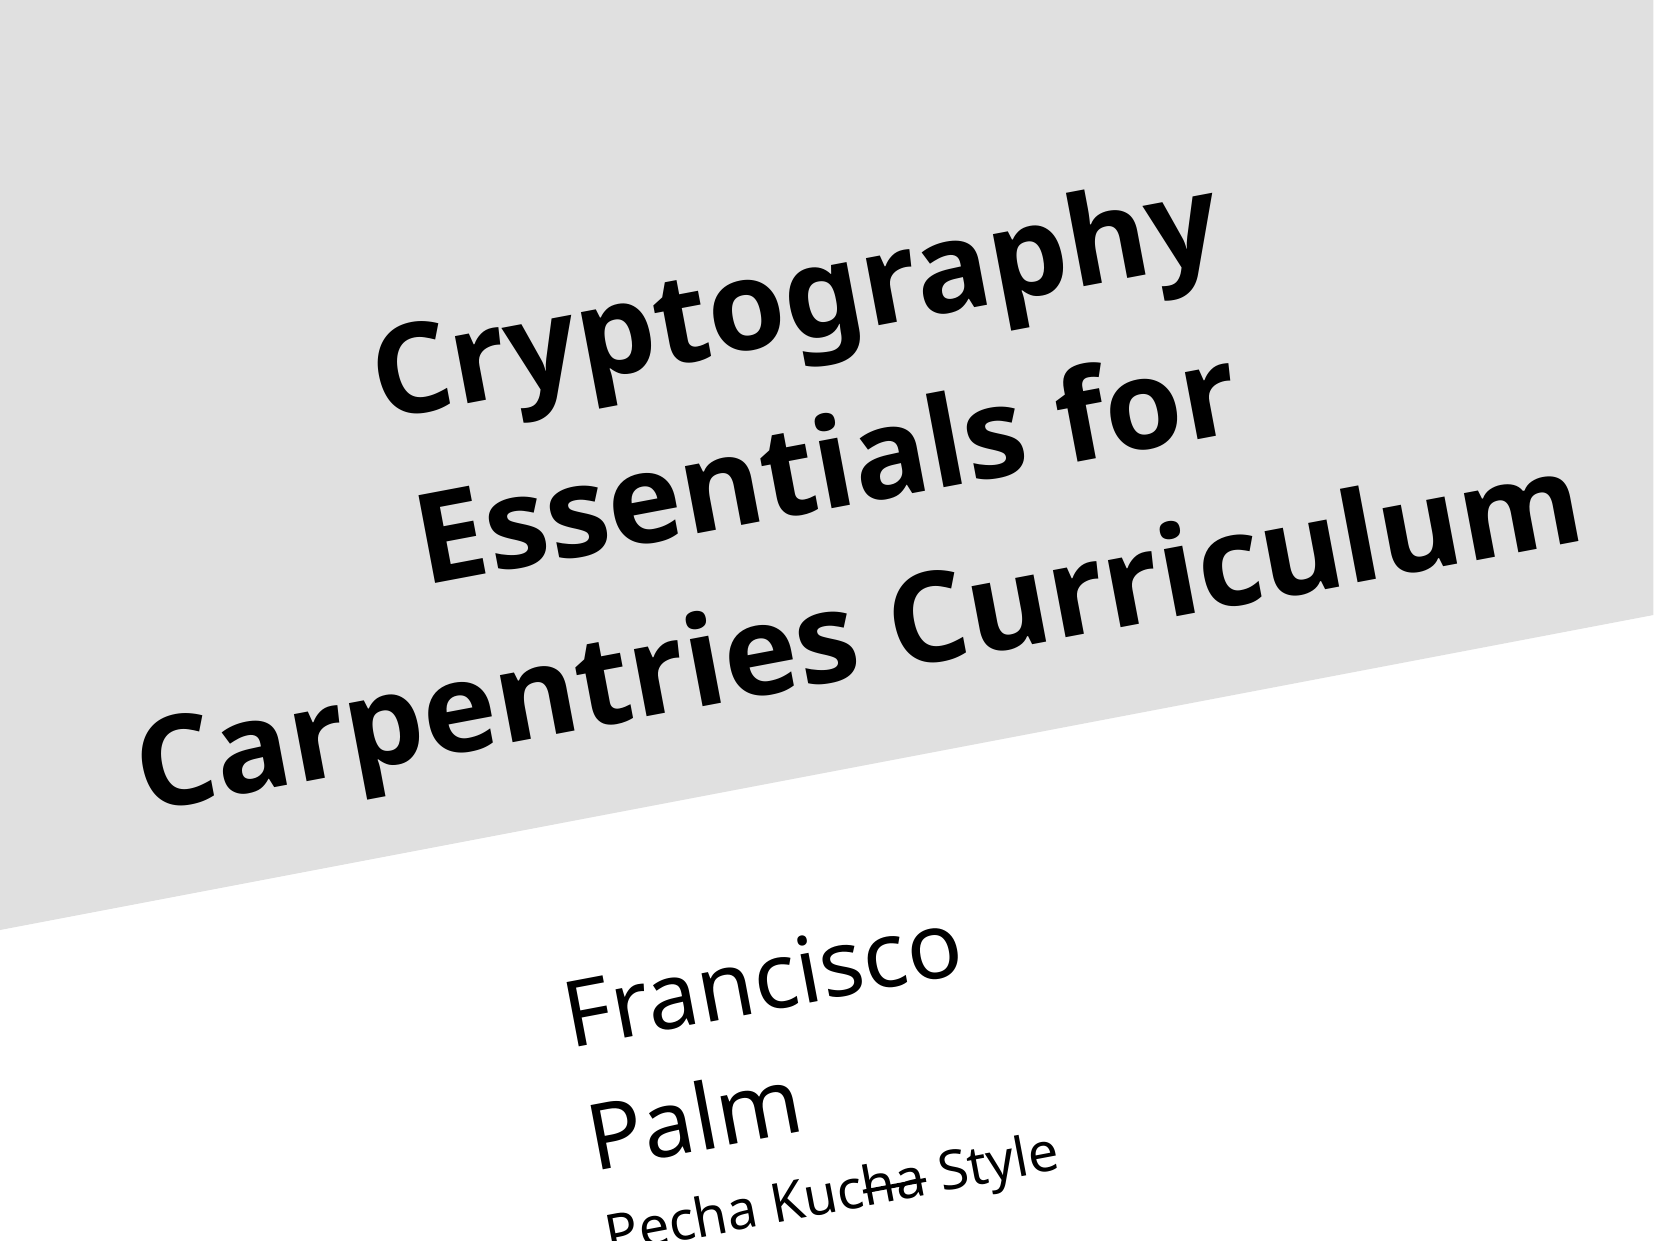

# Cryptography Essentials for Carpentries Curriculum
Francisco Palm
Pecha Kucha Style